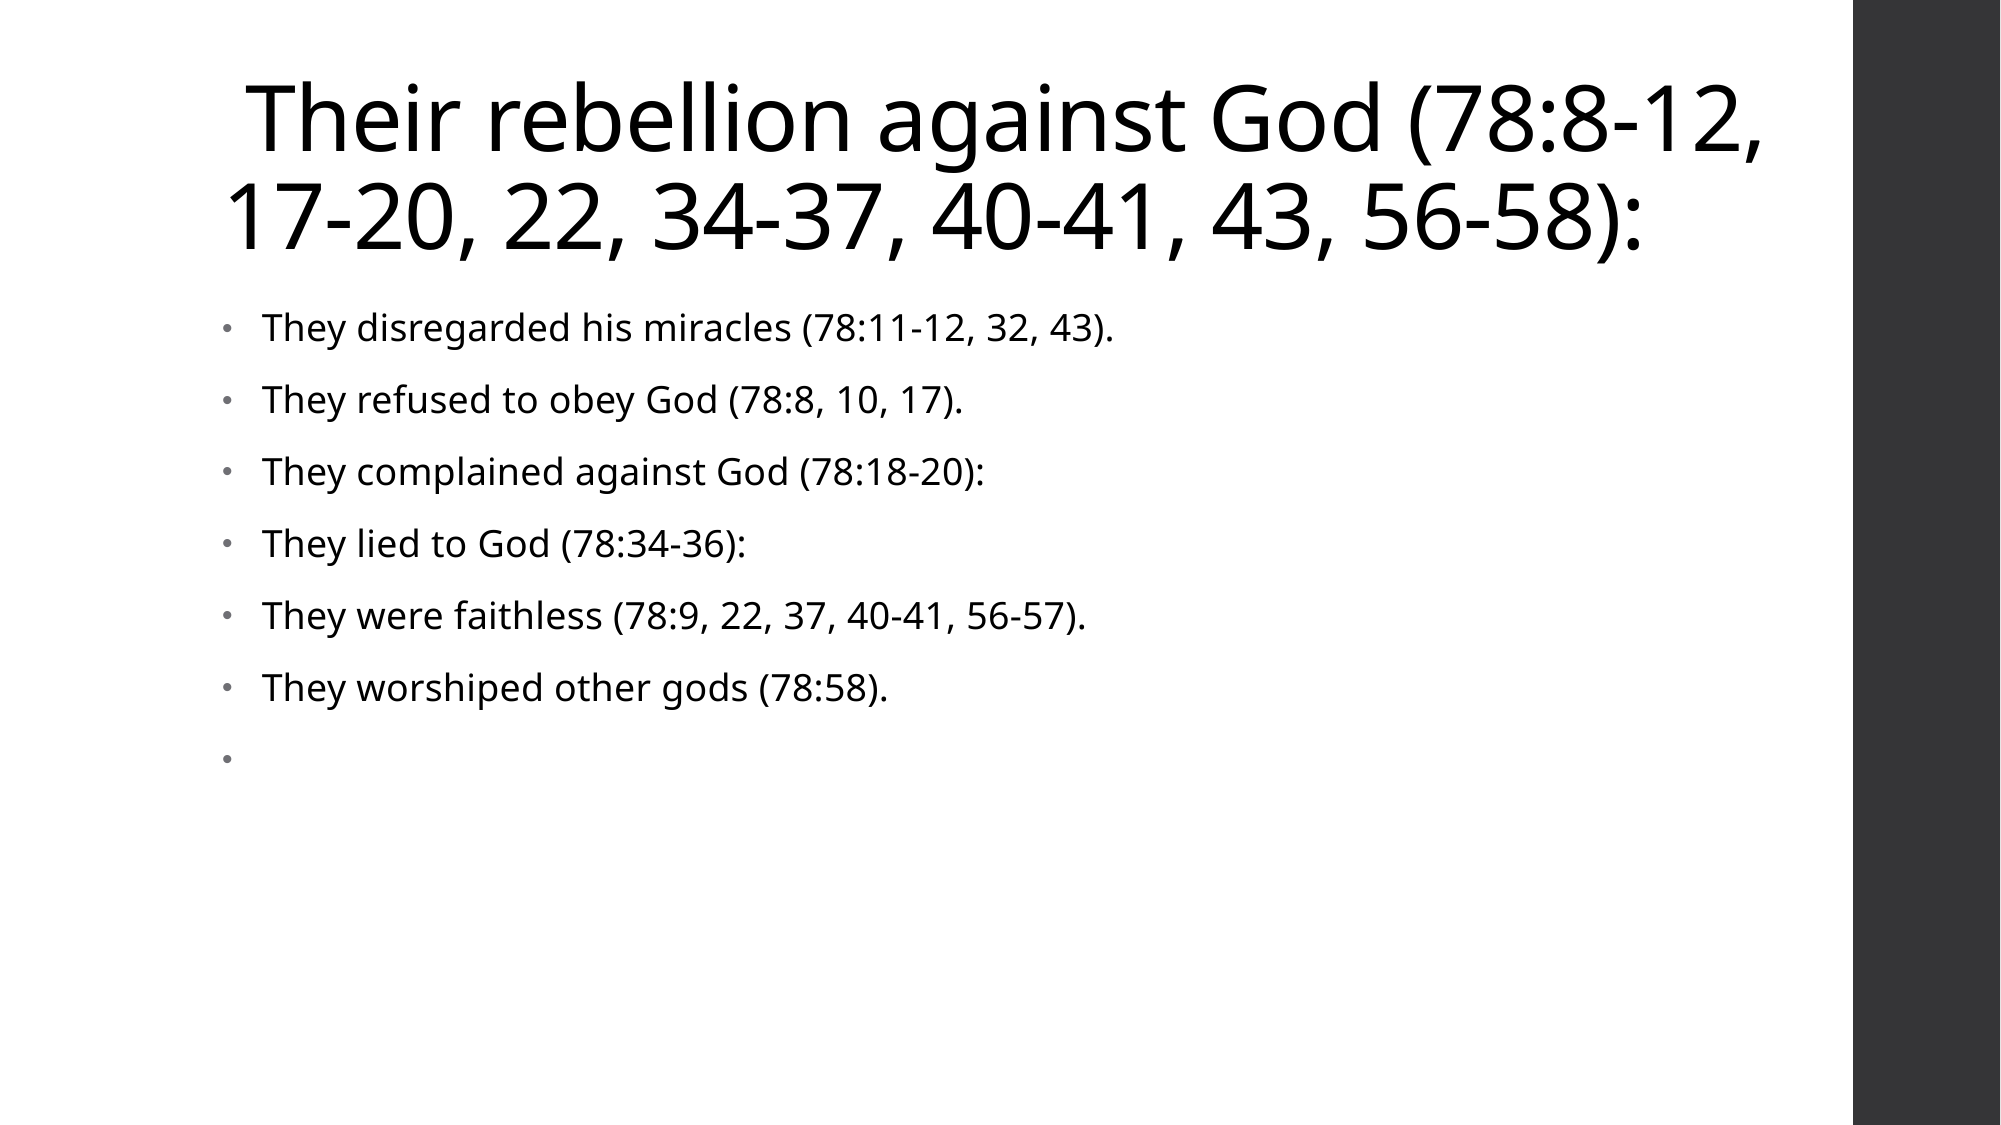

# Their rebellion against God (78:8-12, 17-20, 22, 34-37, 40-41, 43, 56-58):
 They disregarded his miracles (78:11-12, 32, 43).
 They refused to obey God (78:8, 10, 17).
 They complained against God (78:18-20):
 They lied to God (78:34-36):
 They were faithless (78:9, 22, 37, 40-41, 56-57).
 They worshiped other gods (78:58).